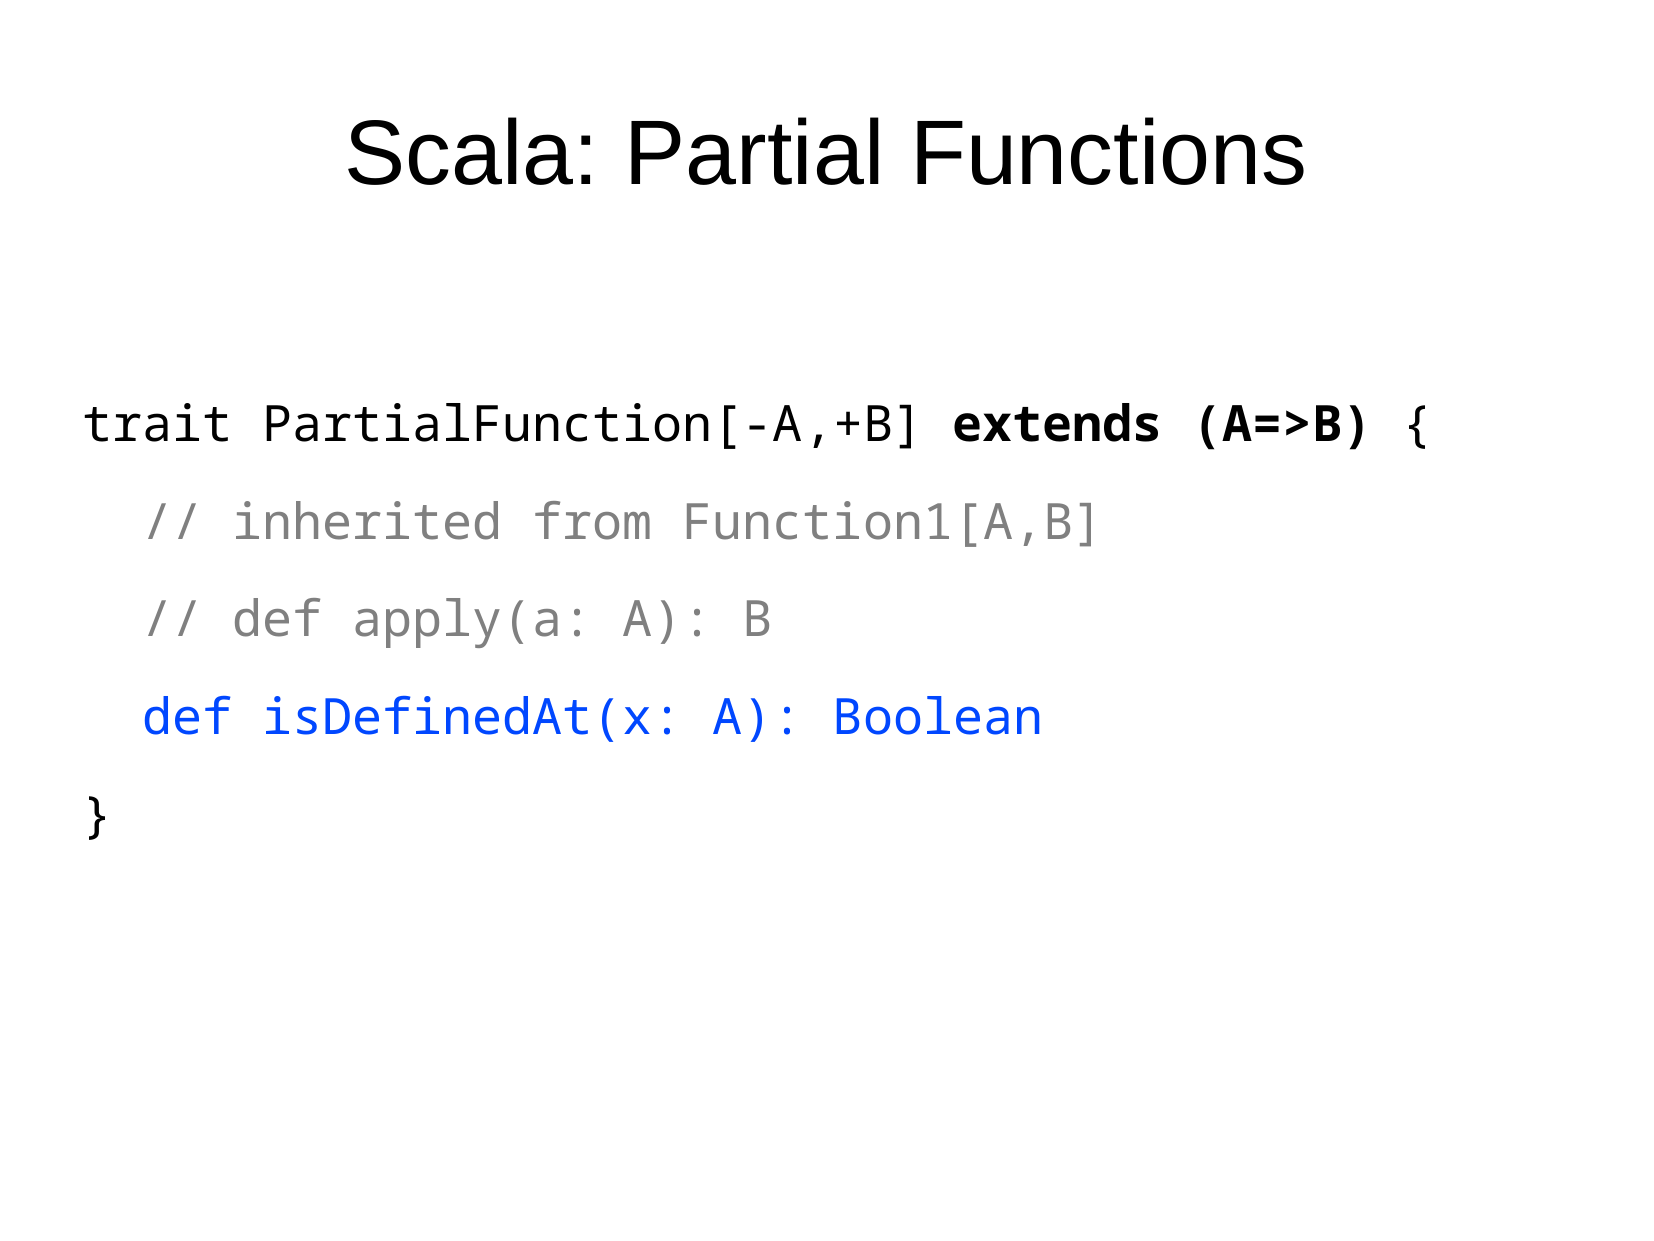

# Scala: Partial Functions
trait PartialFunction[-A,+B] extends (A=>B) {
 // inherited from Function1[A,B]
 // def apply(a: A): B
 def isDefinedAt(x: A): Boolean
}